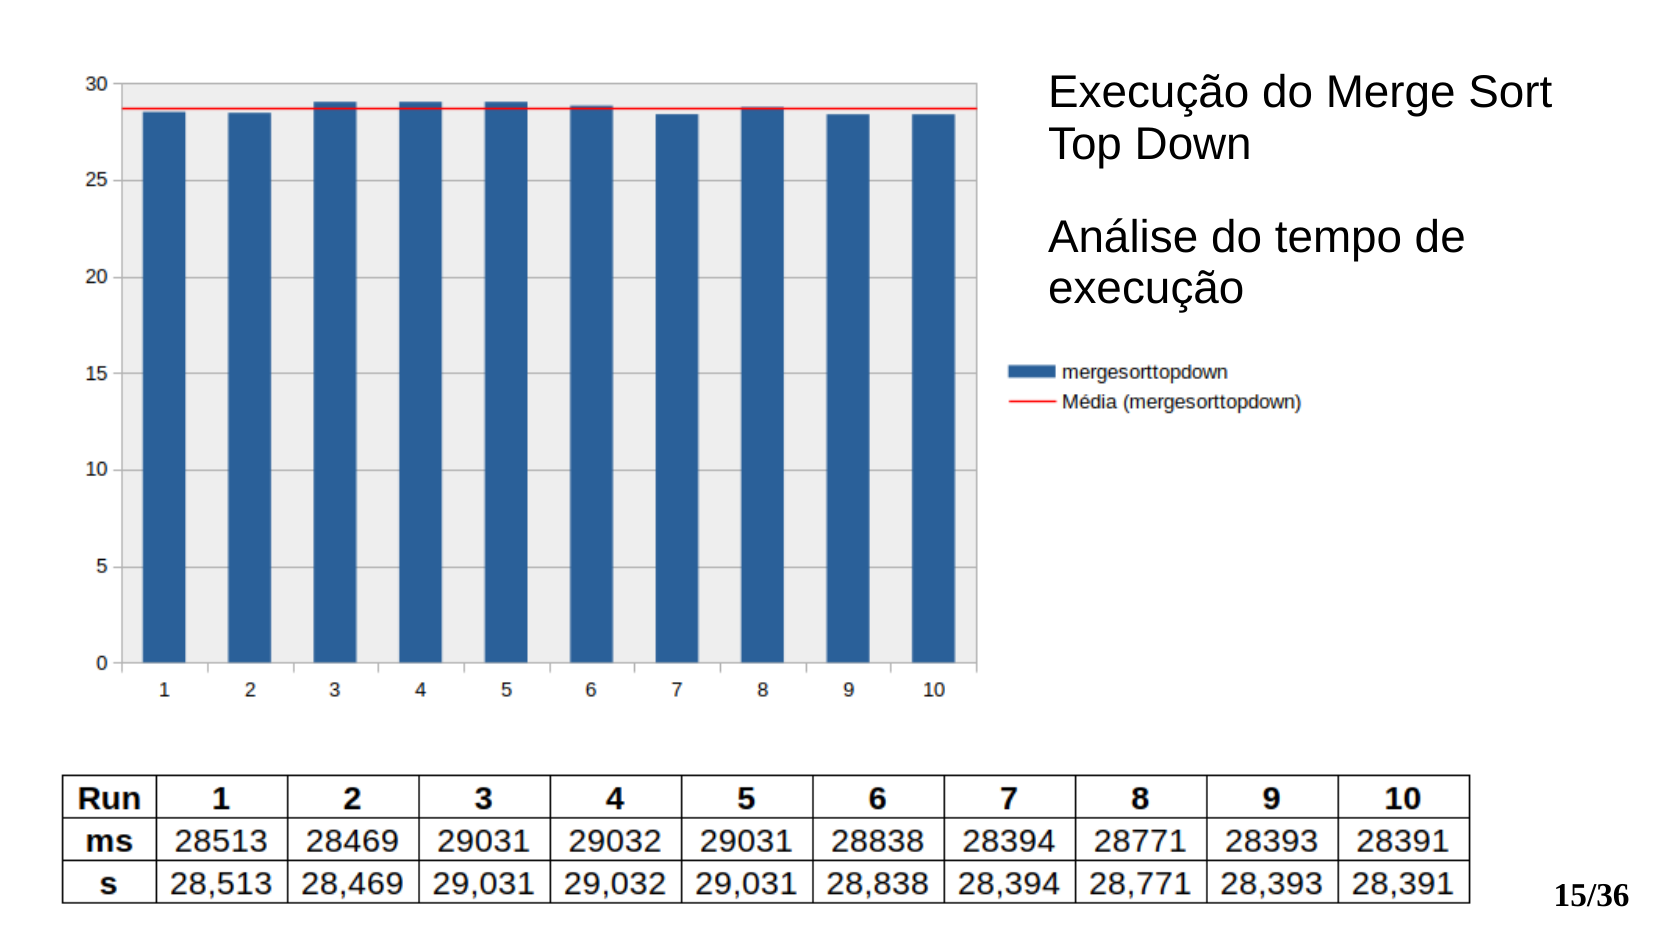

Execução do Merge Sort Top Down
Análise do tempo de execução
15